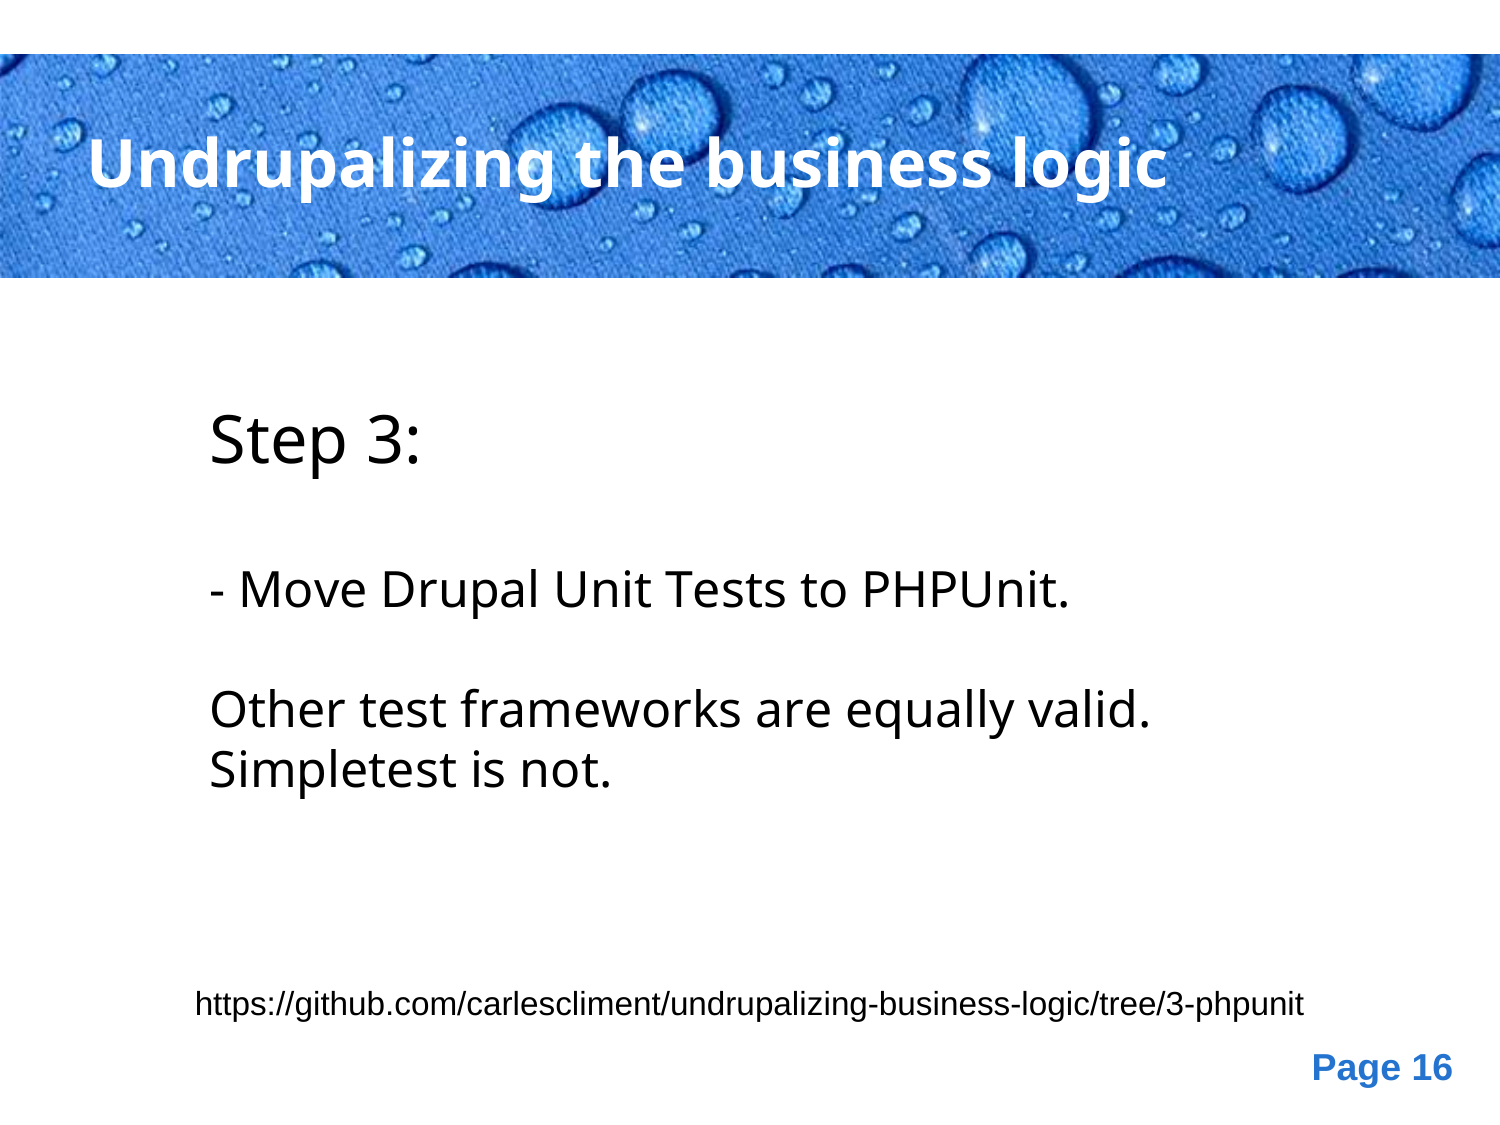

Undrupalizing the business logic
Step 3:
- Move Drupal Unit Tests to PHPUnit.
Other test frameworks are equally valid. Simpletest is not.
https://github.com/carlescliment/undrupalizing-business-logic/tree/3-phpunit